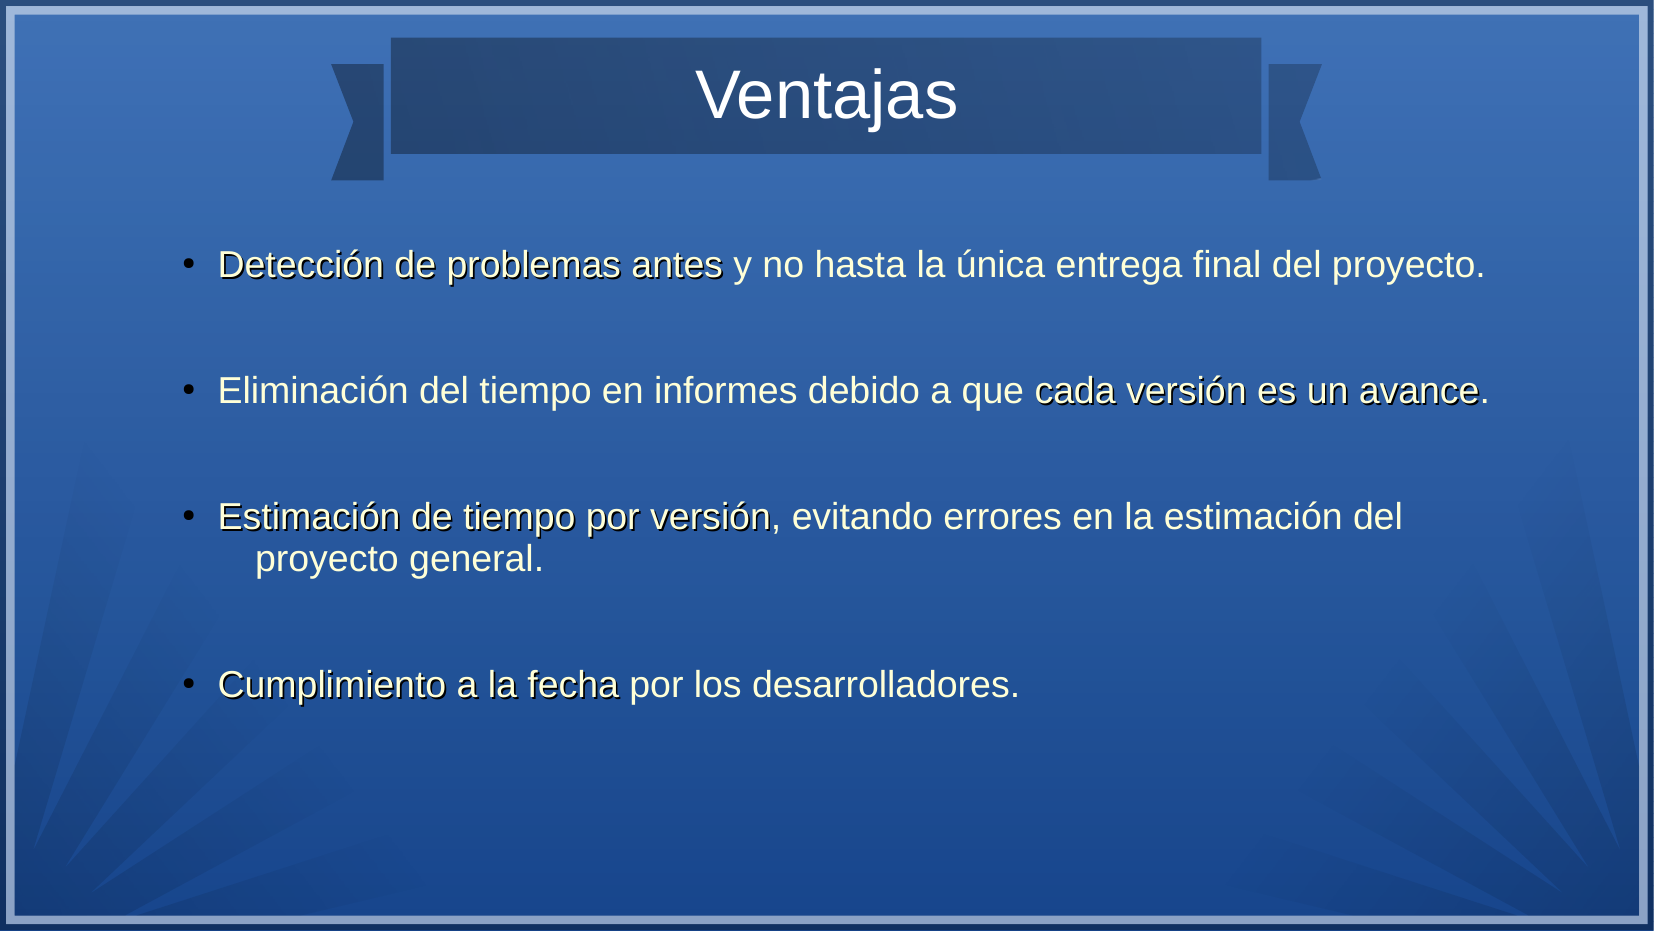

# Ventajas
Detección de problemas antes y no hasta la única entrega final del proyecto.
Eliminación del tiempo en informes debido a que cada versión es un avance.
Estimación de tiempo por versión, evitando errores en la estimación del proyecto general.
Cumplimiento a la fecha por los desarrolladores.